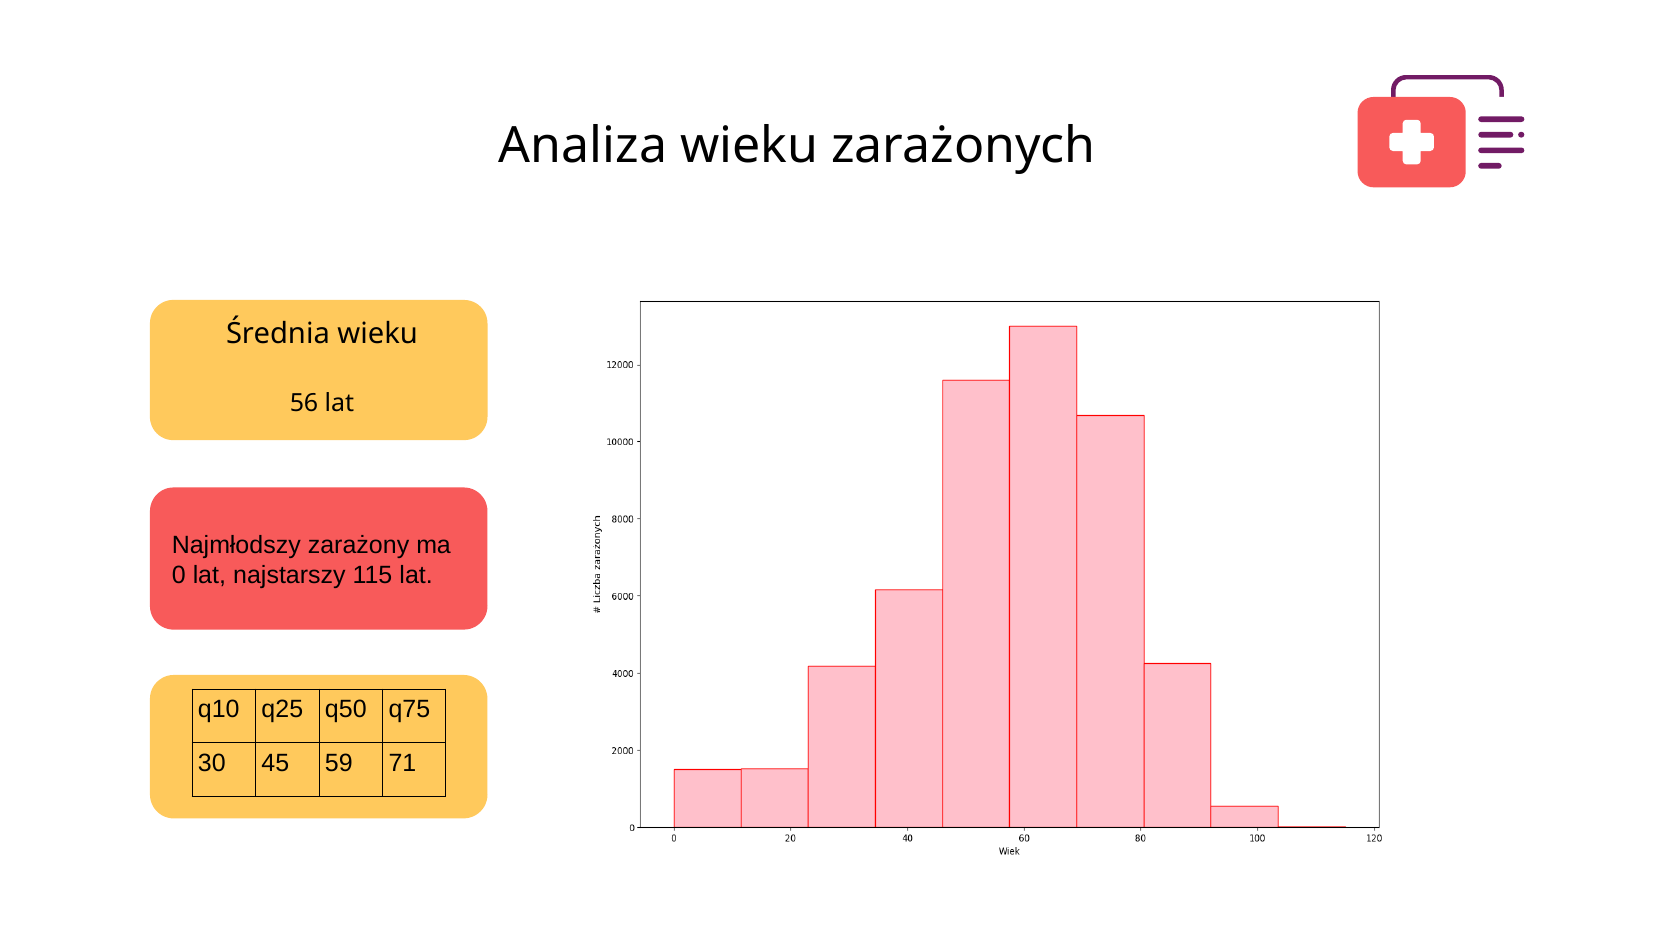

# Analiza wieku zarażonych
Średnia wieku
56 lat
Najmłodszy zarażony ma 0 lat, najstarszy 115 lat.
| q10 | q25 | q50 | q75 |
| --- | --- | --- | --- |
| 30 | 45 | 59 | 71 |